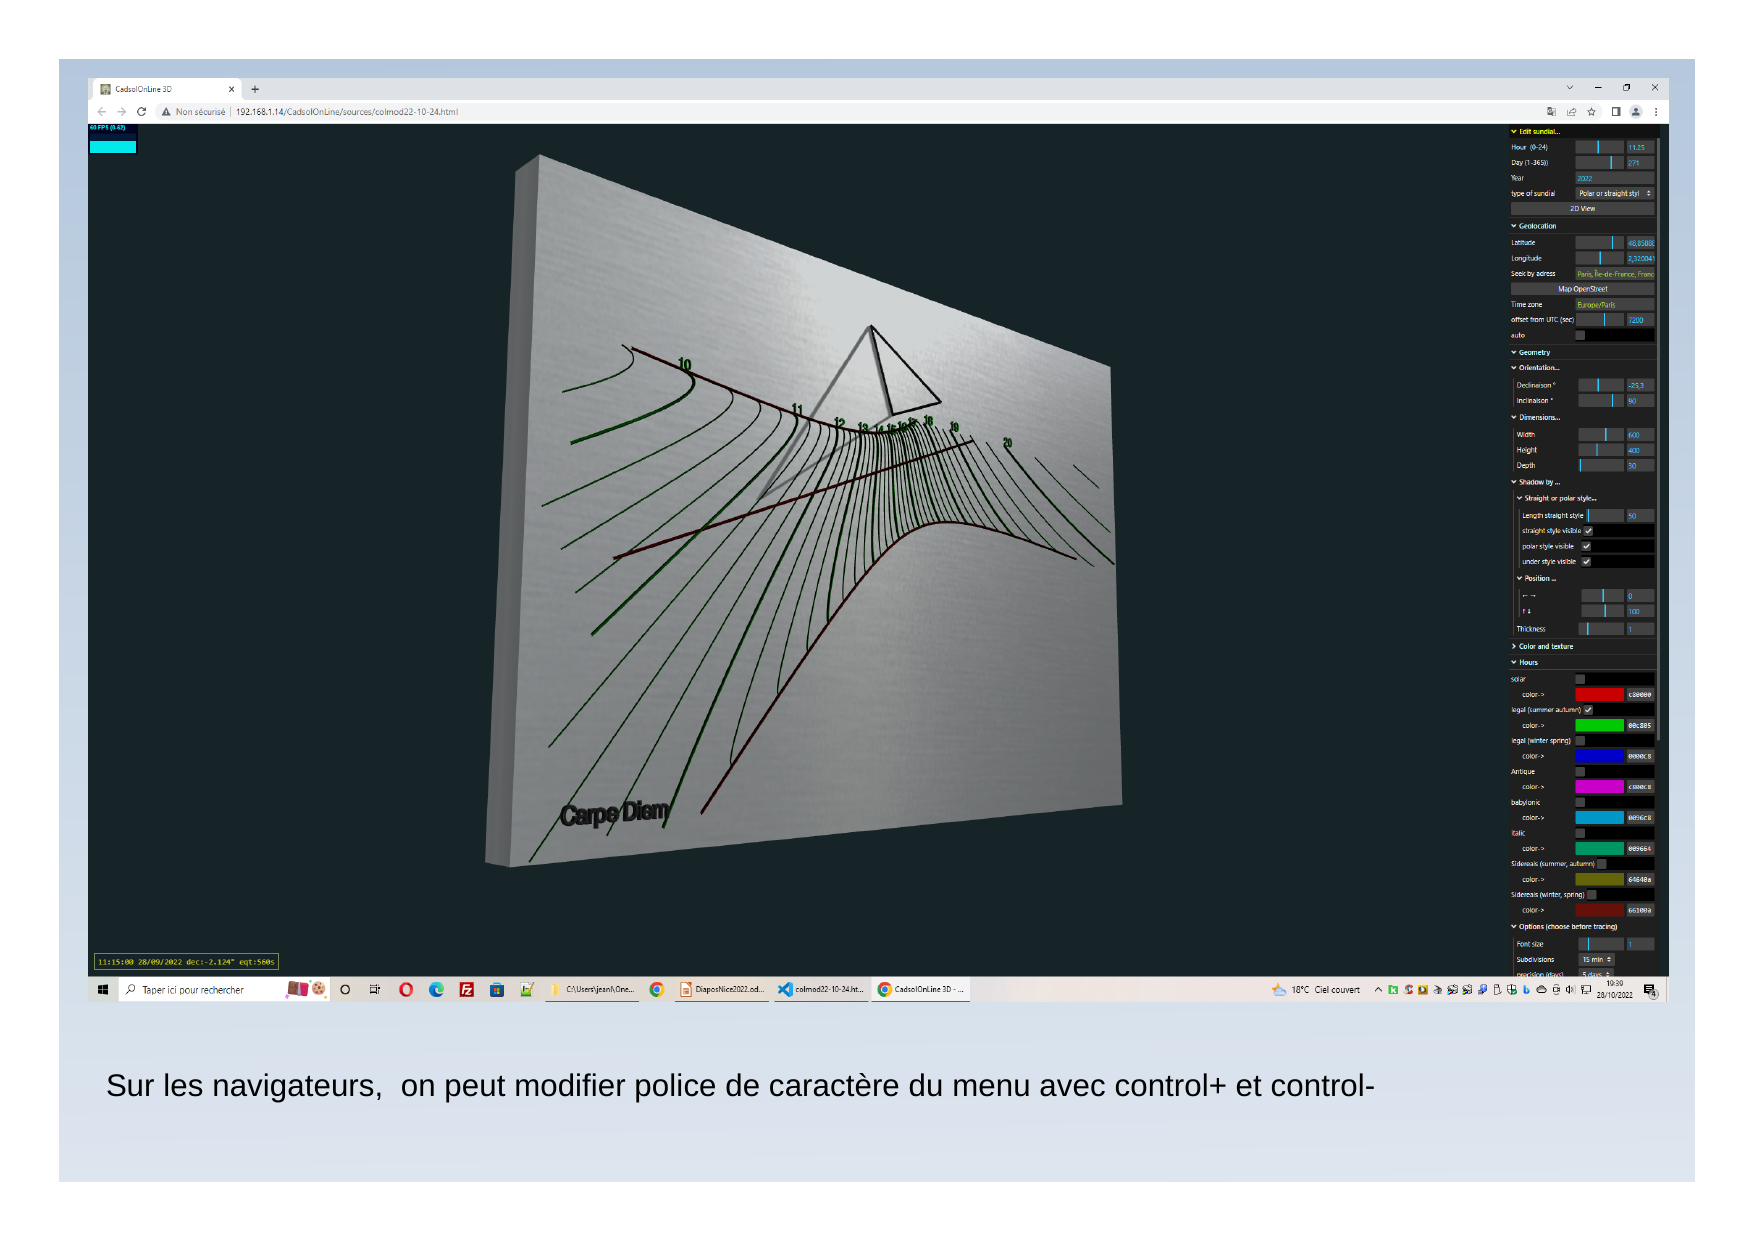

Sur les navigateurs, on peut modifier police de caractère du menu avec control+ et control-